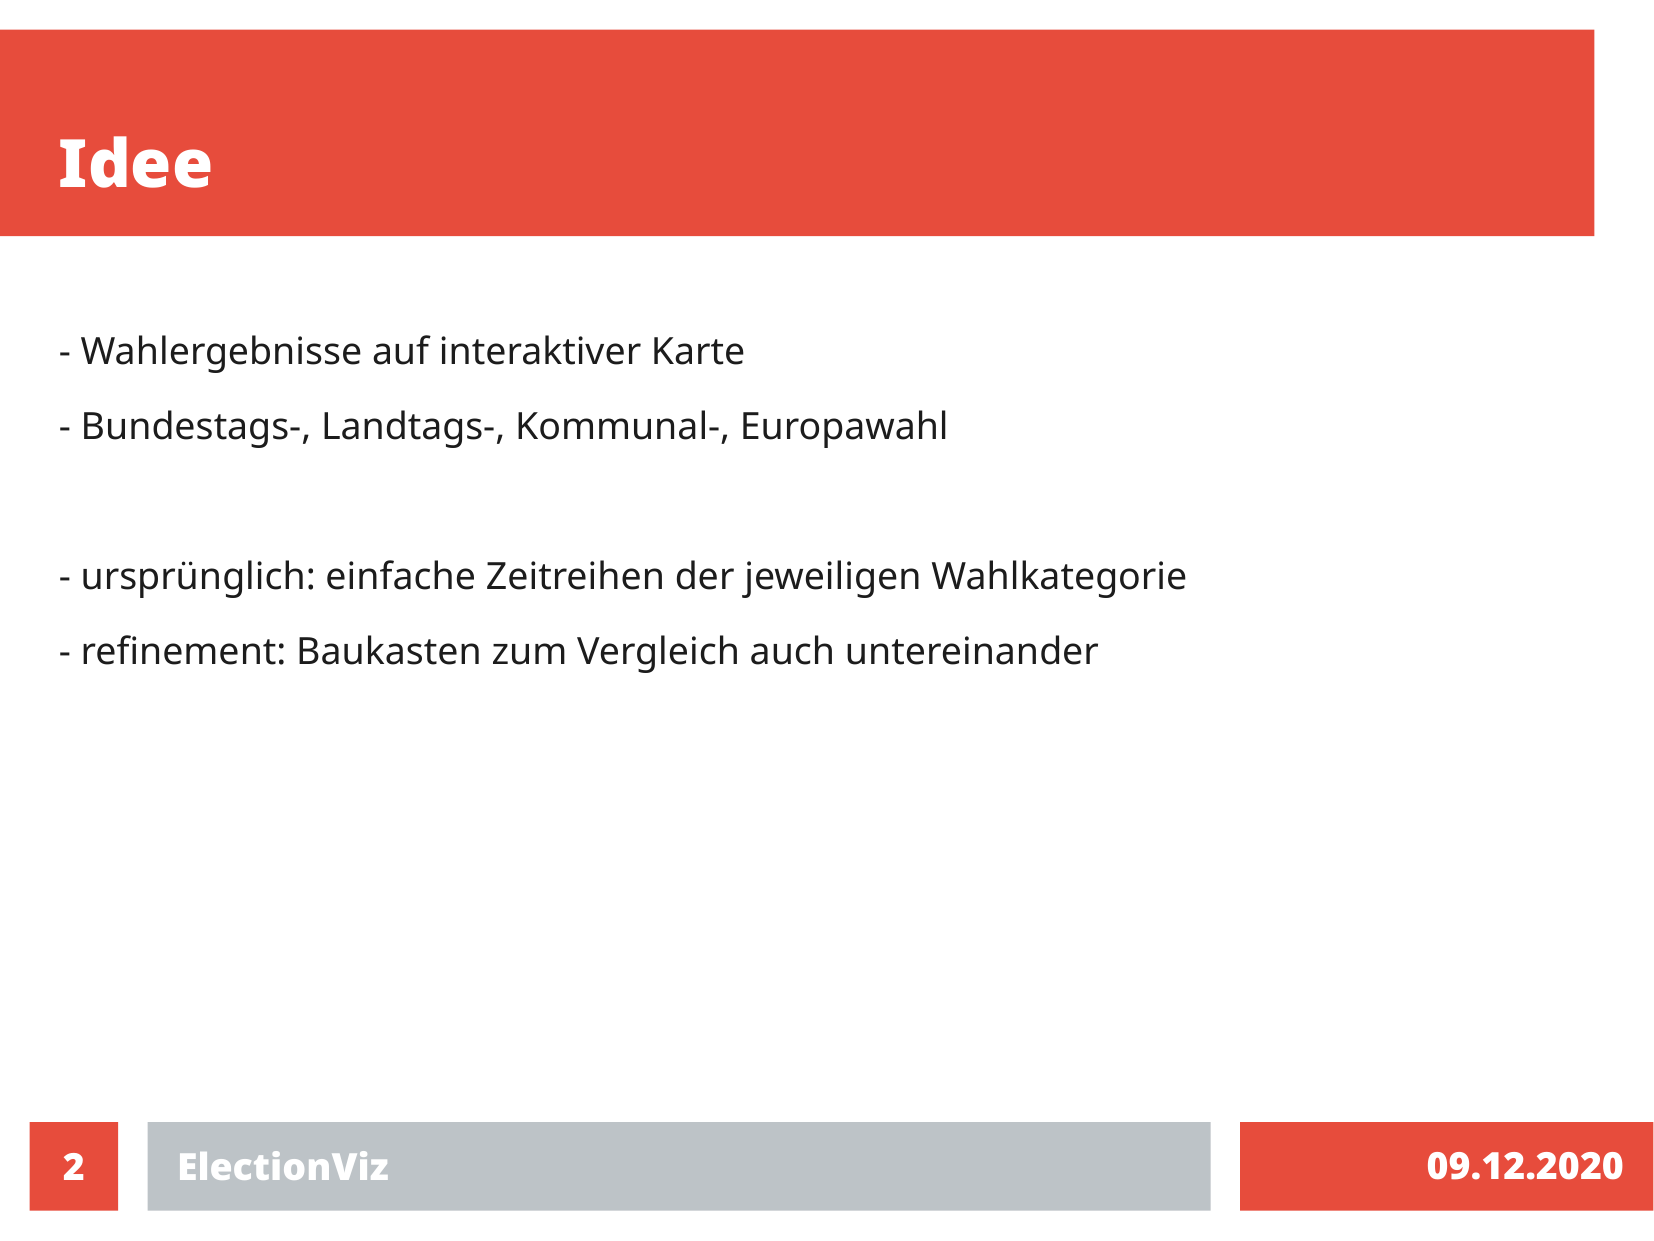

# Idee
- Wahlergebnisse auf interaktiver Karte
- Bundestags-, Landtags-, Kommunal-, Europawahl
- ursprünglich: einfache Zeitreihen der jeweiligen Wahlkategorie
- refinement: Baukasten zum Vergleich auch untereinander
2
ElectionViz
09.12.2020